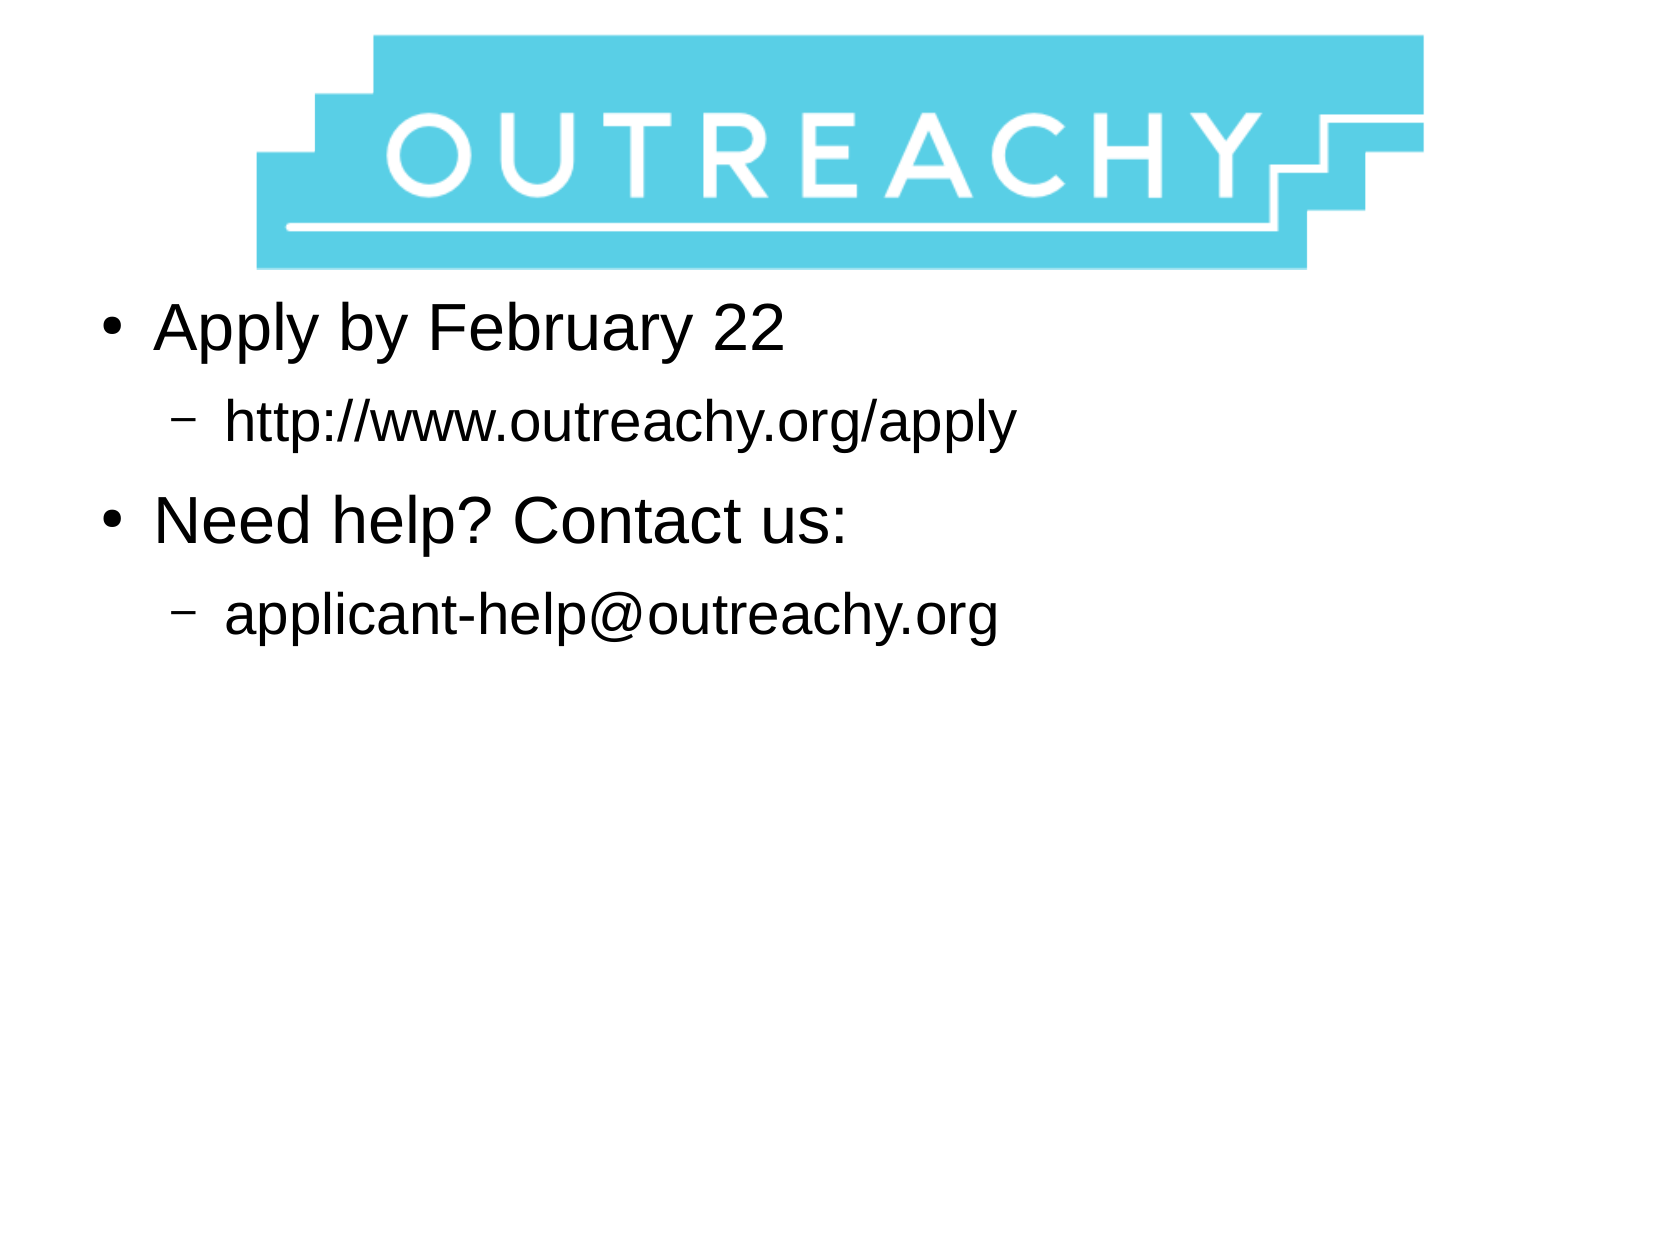

# Apply by February 22
http://www.outreachy.org/apply
Need help? Contact us:
applicant-help@outreachy.org